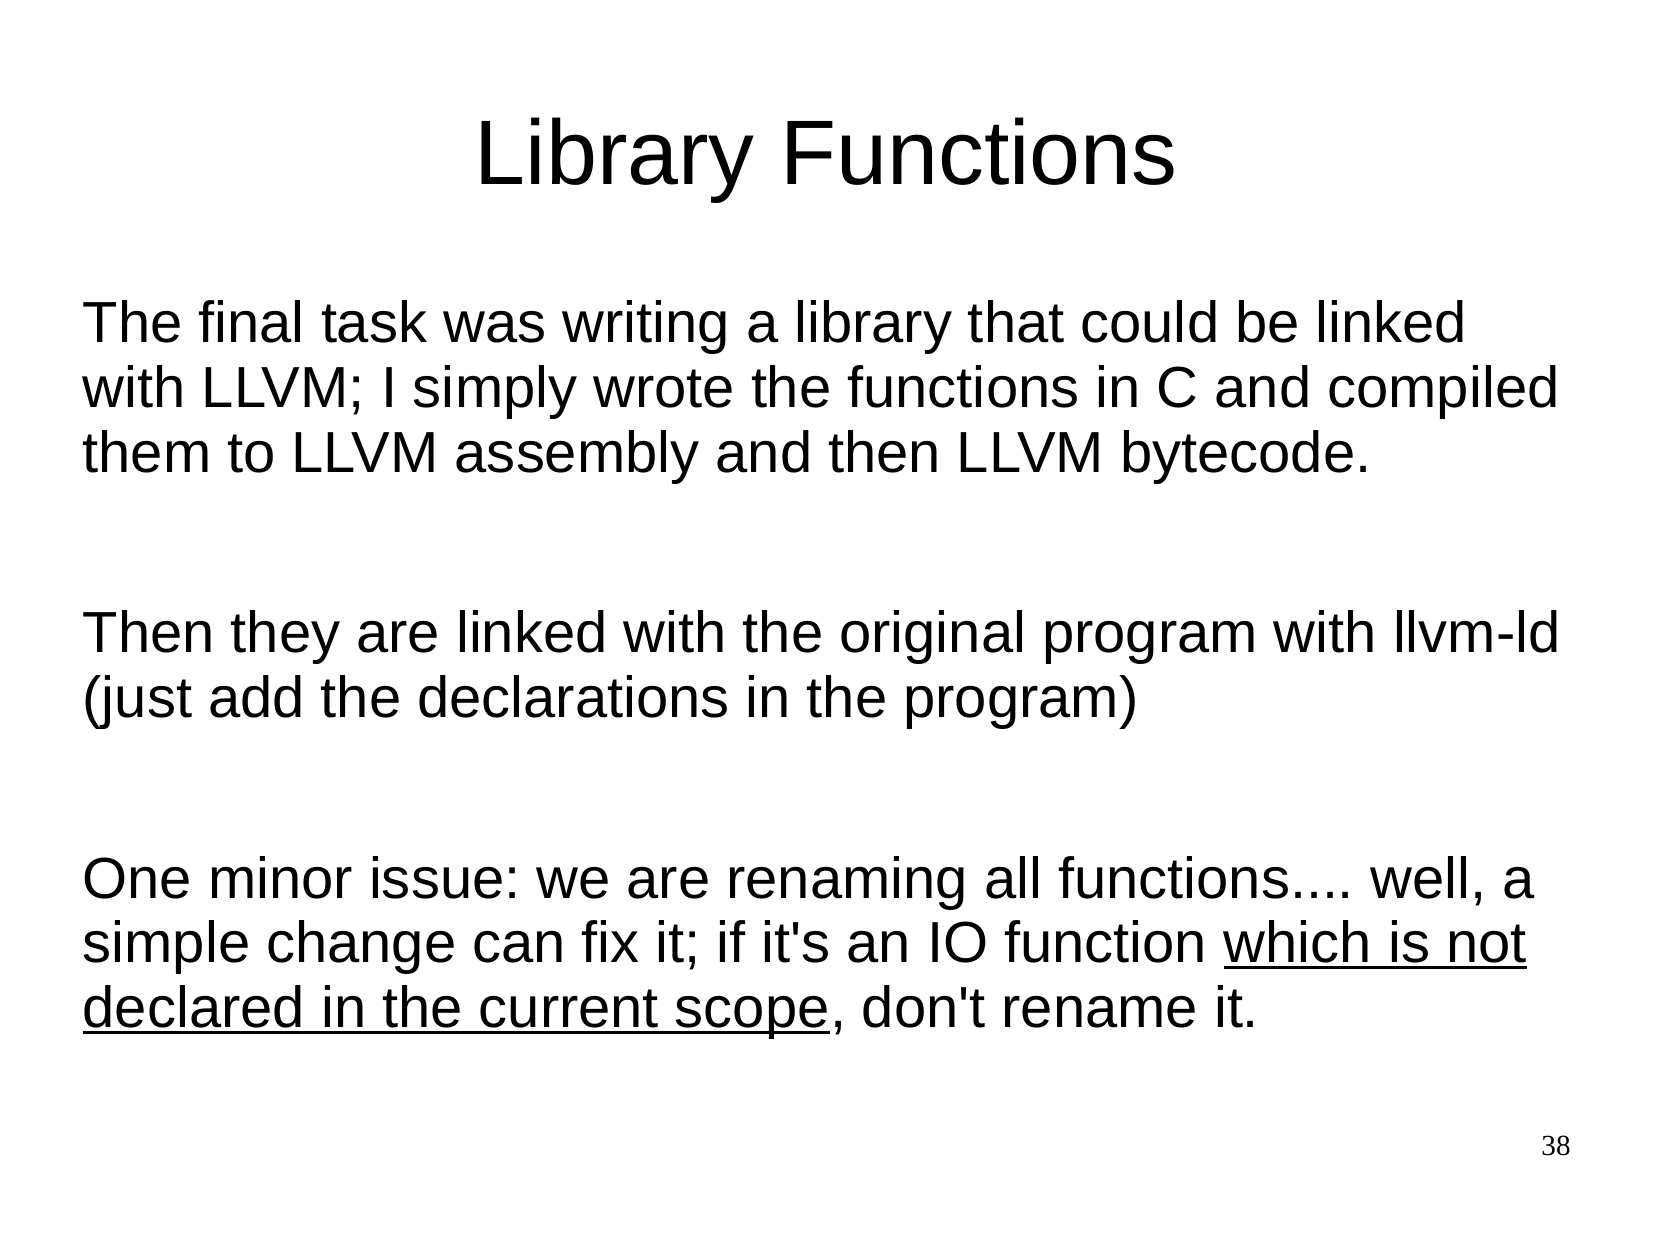

# Library Functions
The final task was writing a library that could be linked with LLVM; I simply wrote the functions in C and compiled them to LLVM assembly and then LLVM bytecode.
Then they are linked with the original program with llvm-ld (just add the declarations in the program)
One minor issue: we are renaming all functions.... well, a simple change can fix it; if it's an IO function which is not declared in the current scope, don't rename it.
38